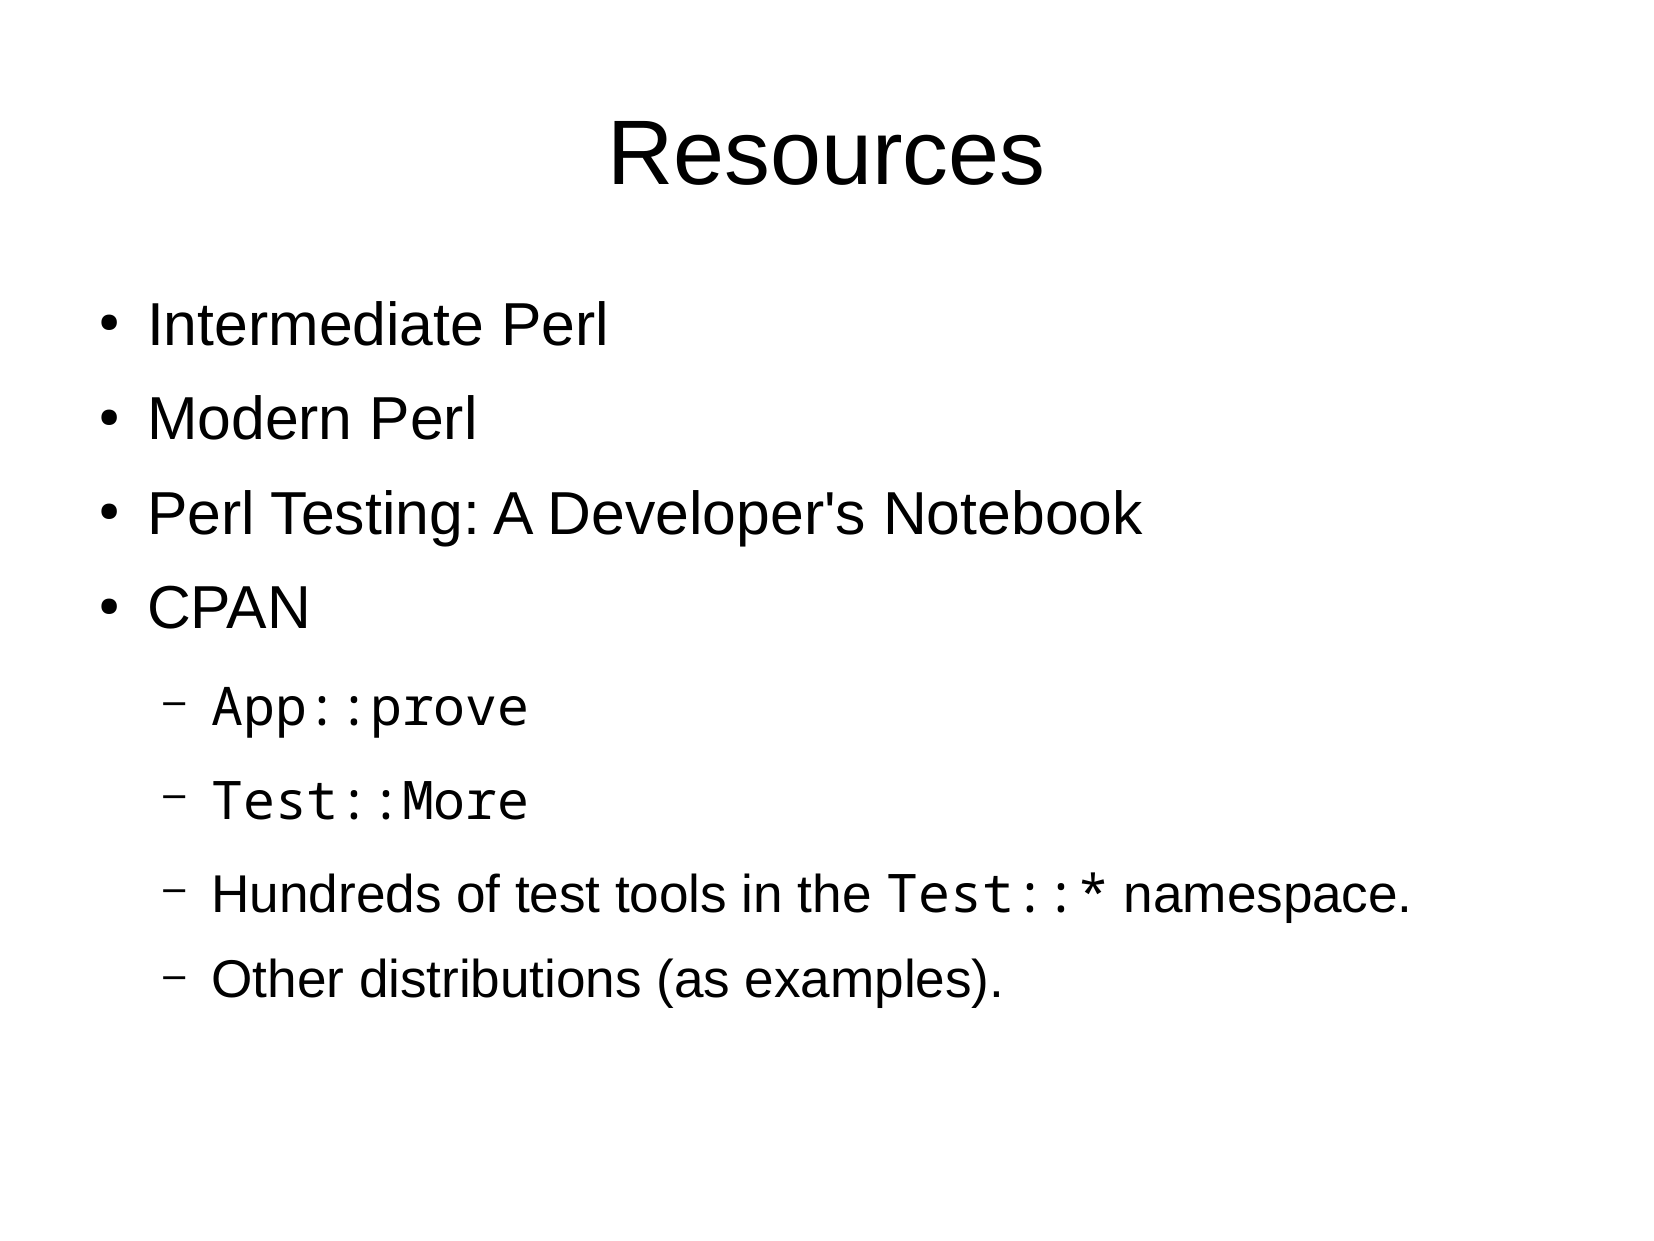

# Resources
Intermediate Perl
Modern Perl
Perl Testing: A Developer's Notebook
CPAN
App::prove
Test::More
Hundreds of test tools in the Test::* namespace.
Other distributions (as examples).